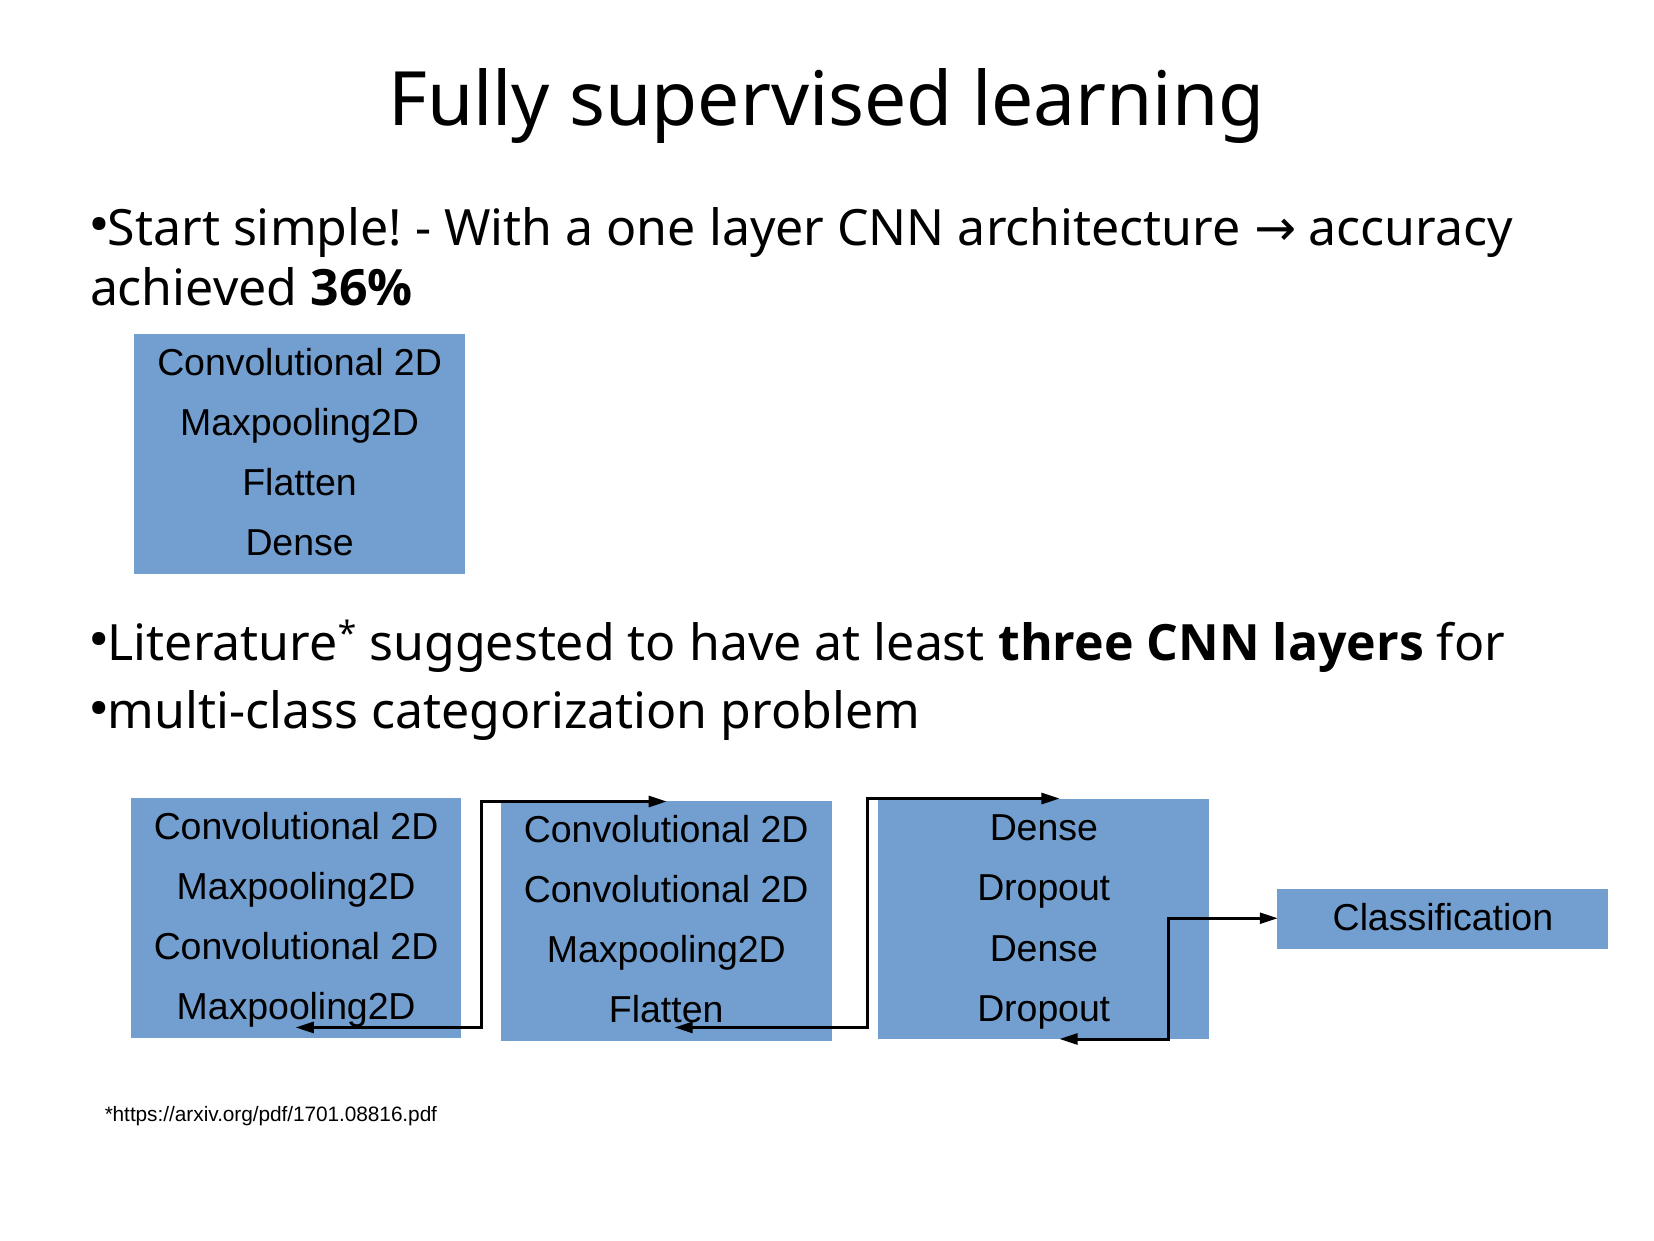

# Fully supervised learning
Start simple! - With a one layer CNN architecture → accuracy achieved 36%
| Convolutional 2D |
| --- |
| Maxpooling2D |
| Flatten |
| Dense |
Literature* suggested to have at least three CNN layers for
multi-class categorization problem
| Convolutional 2D |
| --- |
| Maxpooling2D |
| Convolutional 2D |
| Maxpooling2D |
| Dense |
| --- |
| Dropout |
| Dense |
| Dropout |
| Convolutional 2D |
| --- |
| Convolutional 2D |
| Maxpooling2D |
| Flatten |
| Classification |
| --- |
*https://arxiv.org/pdf/1701.08816.pdf